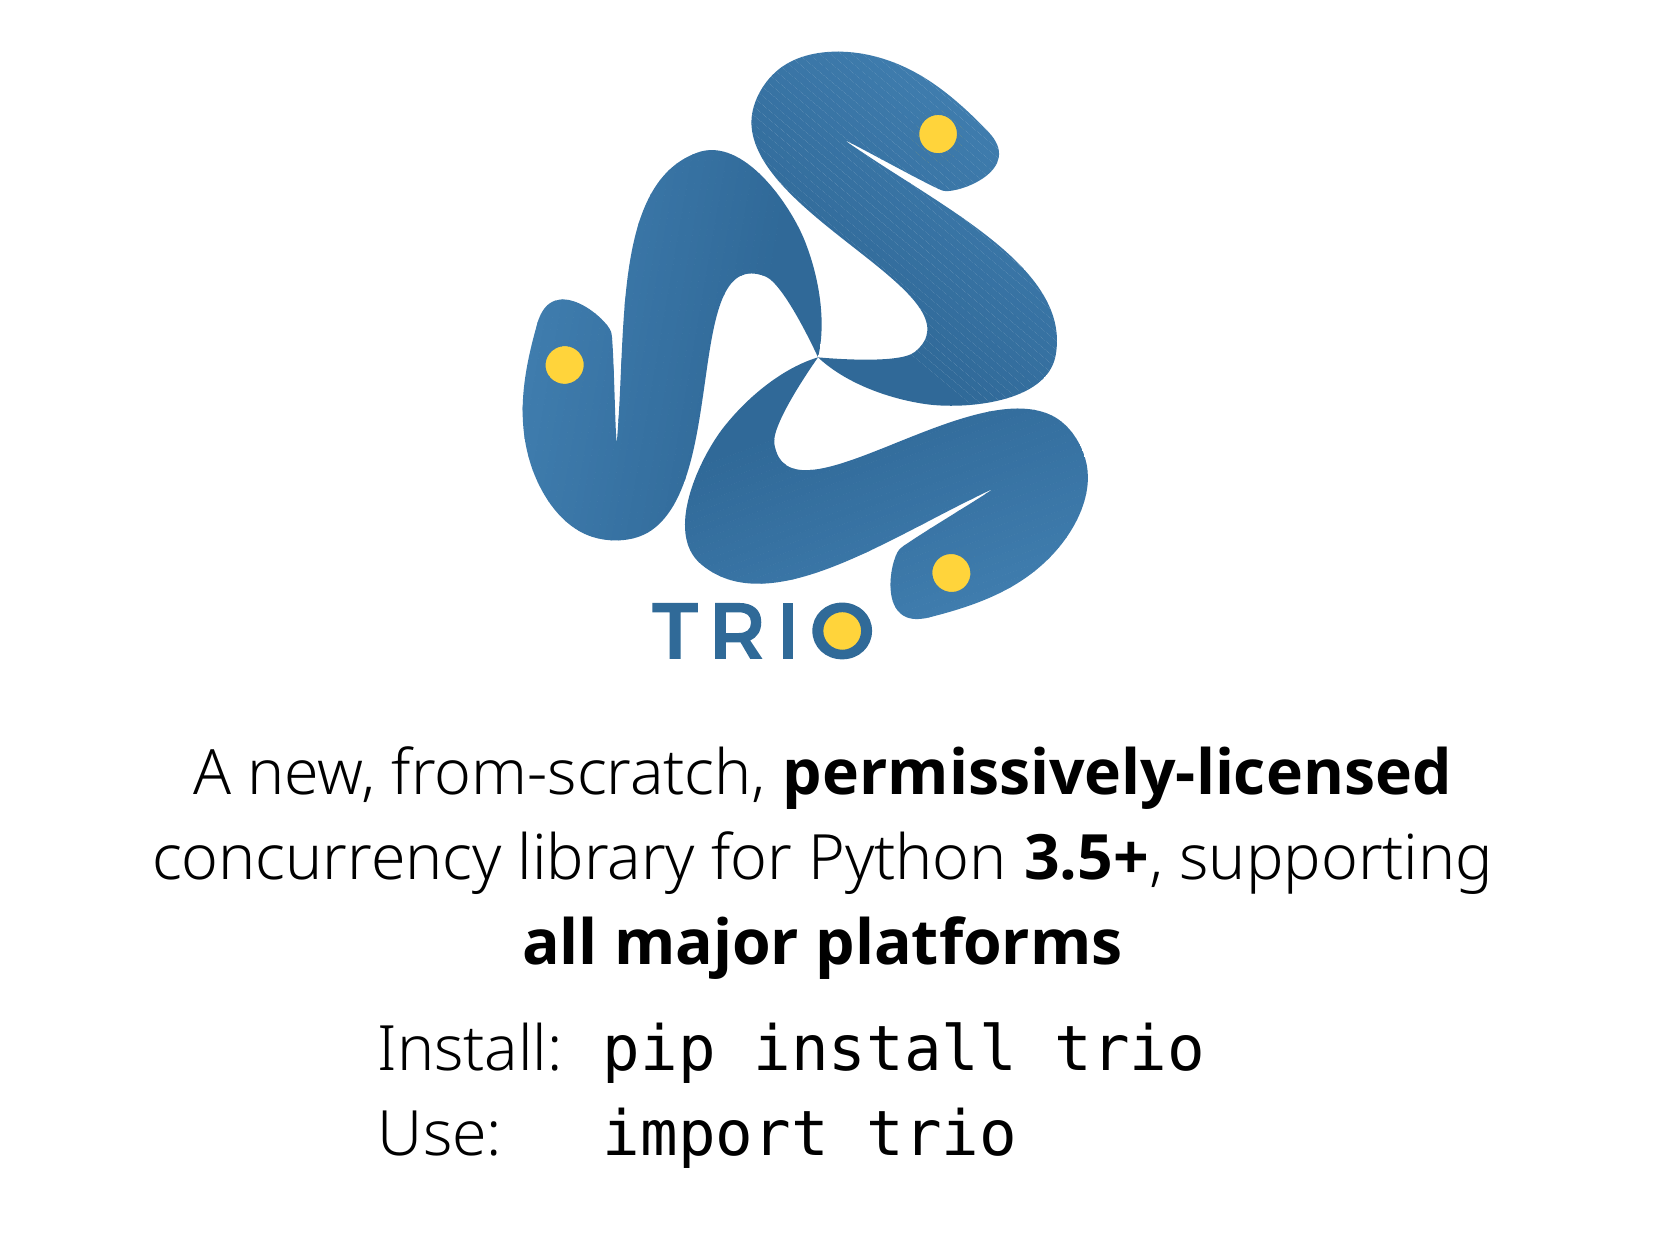

A new, from-scratch, permissively-licensed concurrency library for Python 3.5+, supporting all major platforms
Install:	pip install trio
Use:		import trio